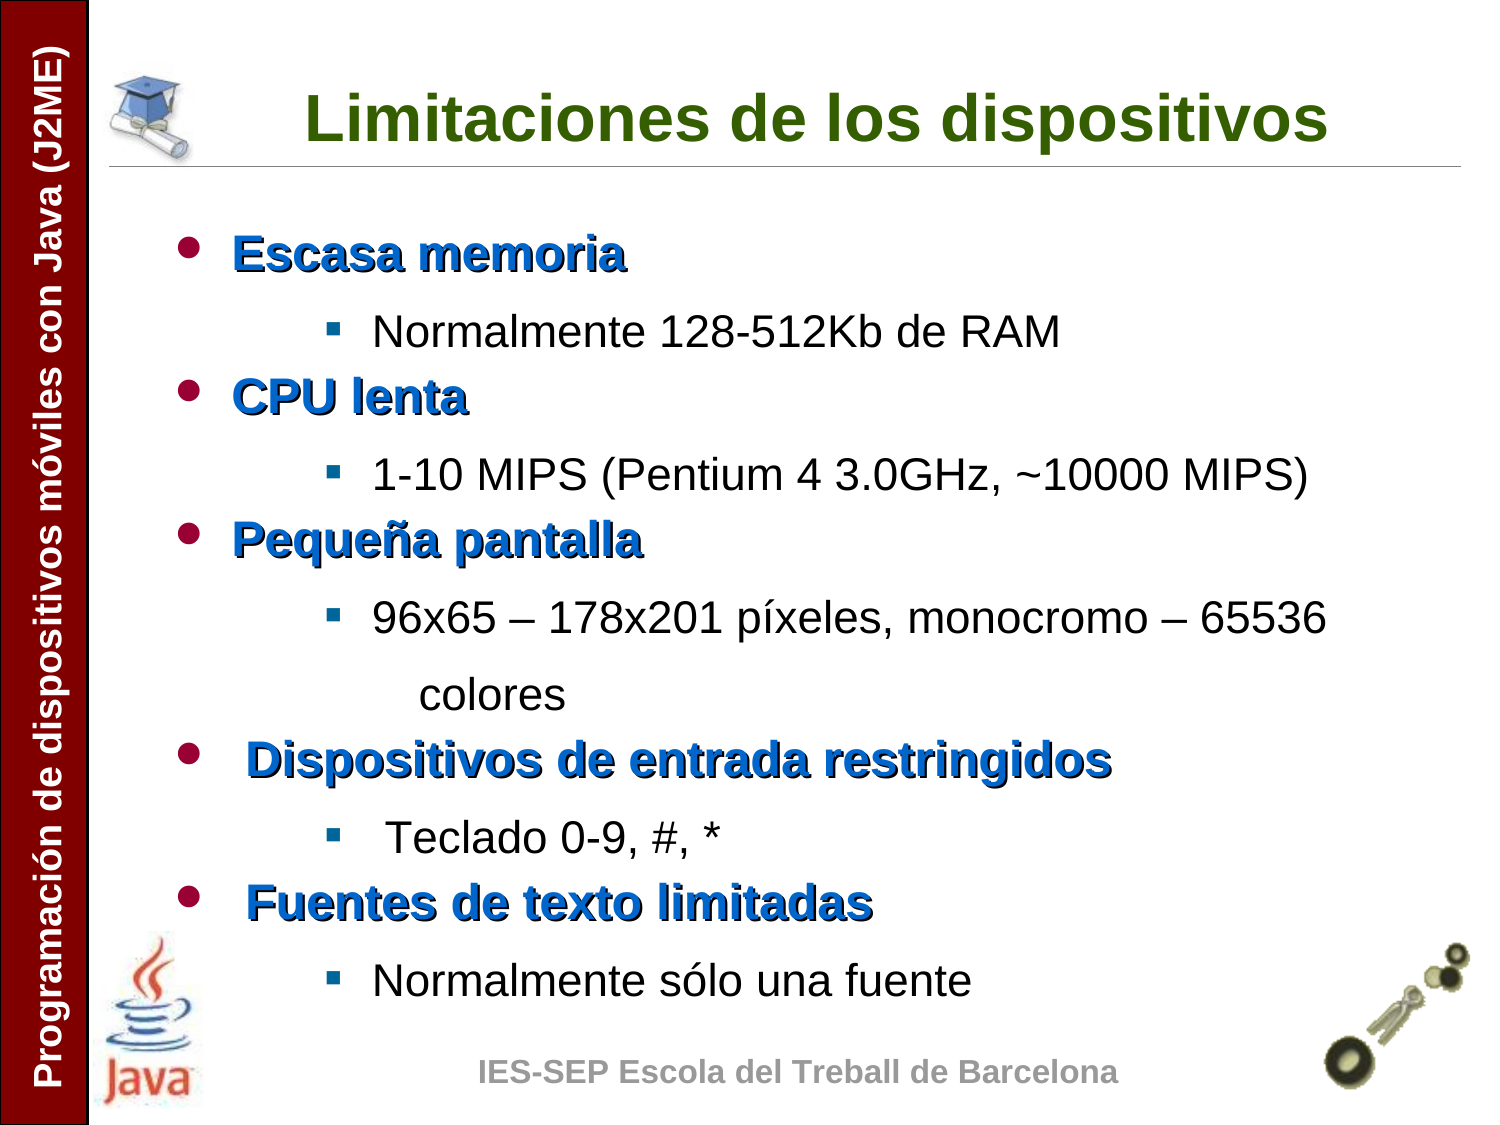

# Limitaciones de los dispositivos
Escasa memoria
Normalmente 128-512Kb de RAM
CPU lenta
1-10 MIPS (Pentium 4 3.0GHz, ~10000 MIPS)
Pequeña pantalla
96x65 – 178x201 píxeles, monocromo – 65536 colores
 Dispositivos de entrada restringidos
 Teclado 0-9, #, *
 Fuentes de texto limitadas
Normalmente sólo una fuente